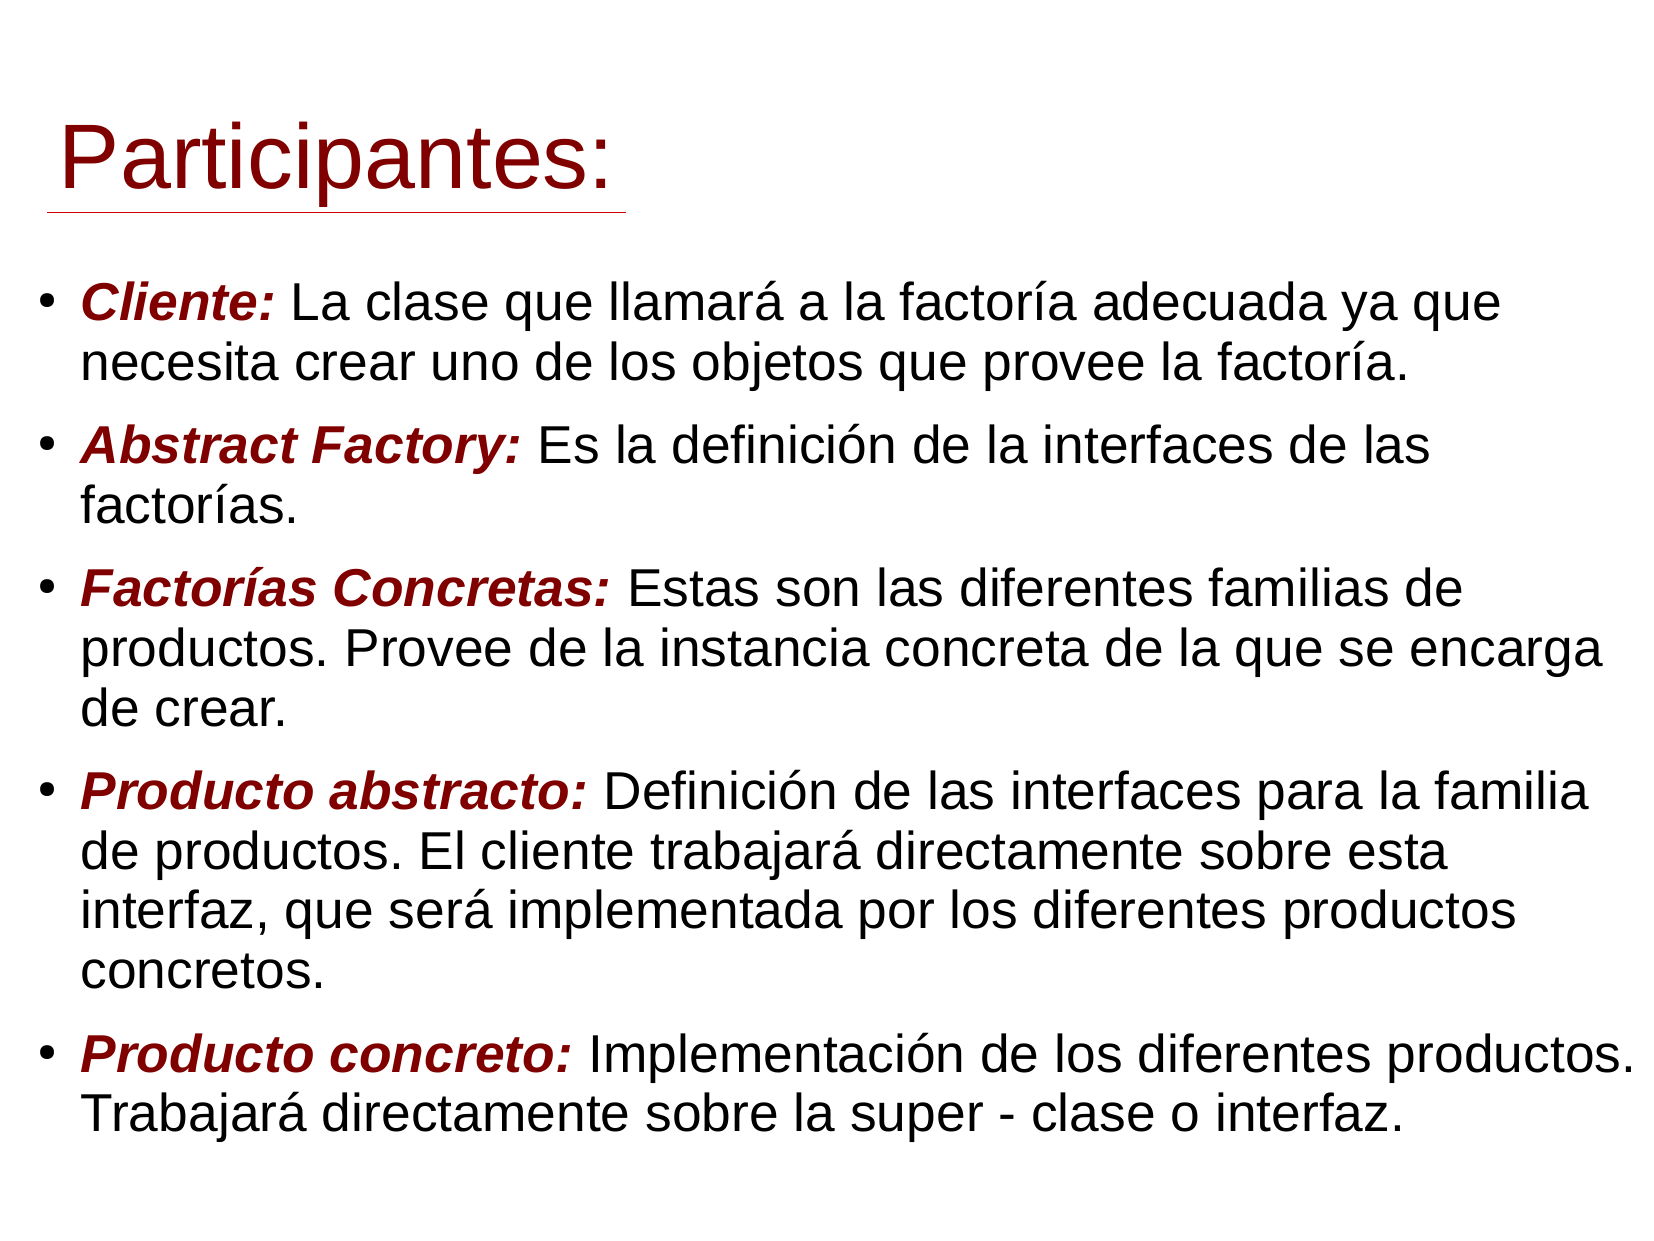

# Participantes:
Cliente: La clase que llamará a la factoría adecuada ya que necesita crear uno de los objetos que provee la factoría.
Abstract Factory: Es la definición de la interfaces de las factorías.
Factorías Concretas: Estas son las diferentes familias de productos. Provee de la instancia concreta de la que se encarga de crear.
Producto abstracto: Definición de las interfaces para la familia de productos. El cliente trabajará directamente sobre esta interfaz, que será implementada por los diferentes productos concretos.
Producto concreto: Implementación de los diferentes productos. Trabajará directamente sobre la super - clase o interfaz.